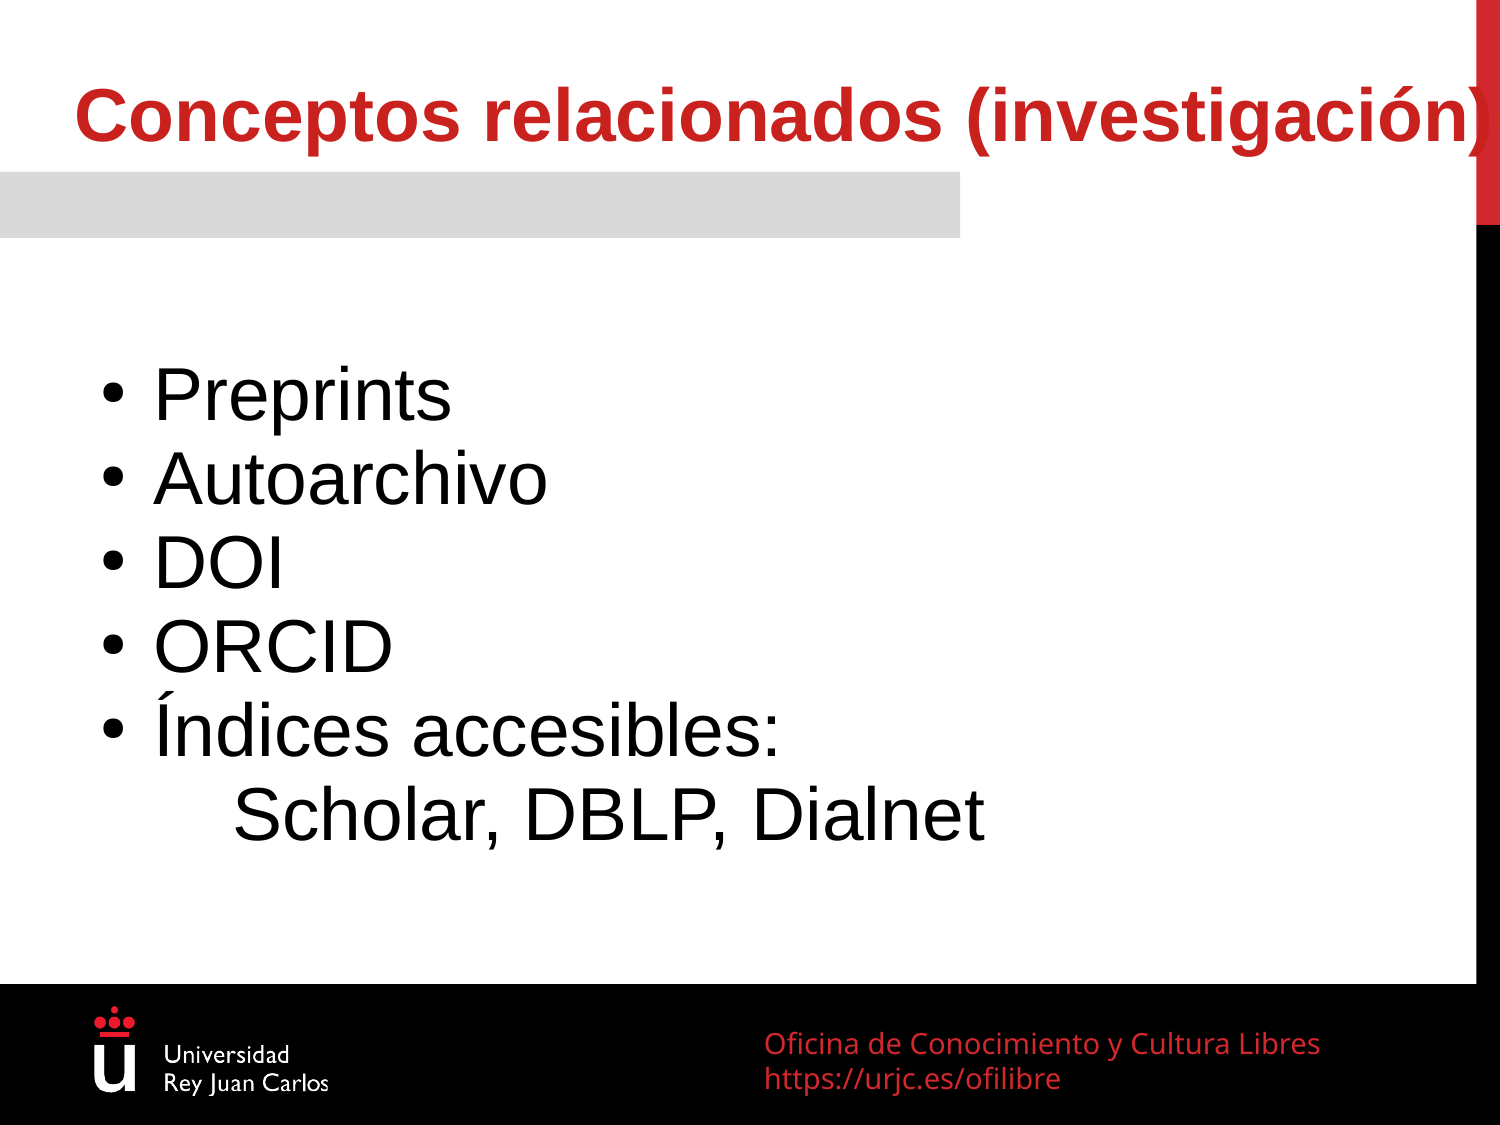

#
Conceptos relacionados (investigación)
Preprints
Autoarchivo
DOI
ORCID
Índices accesibles:
		Scholar, DBLP, Dialnet
Oficina de Conocimiento y Cultura Libres
https://urjc.es/ofilibre